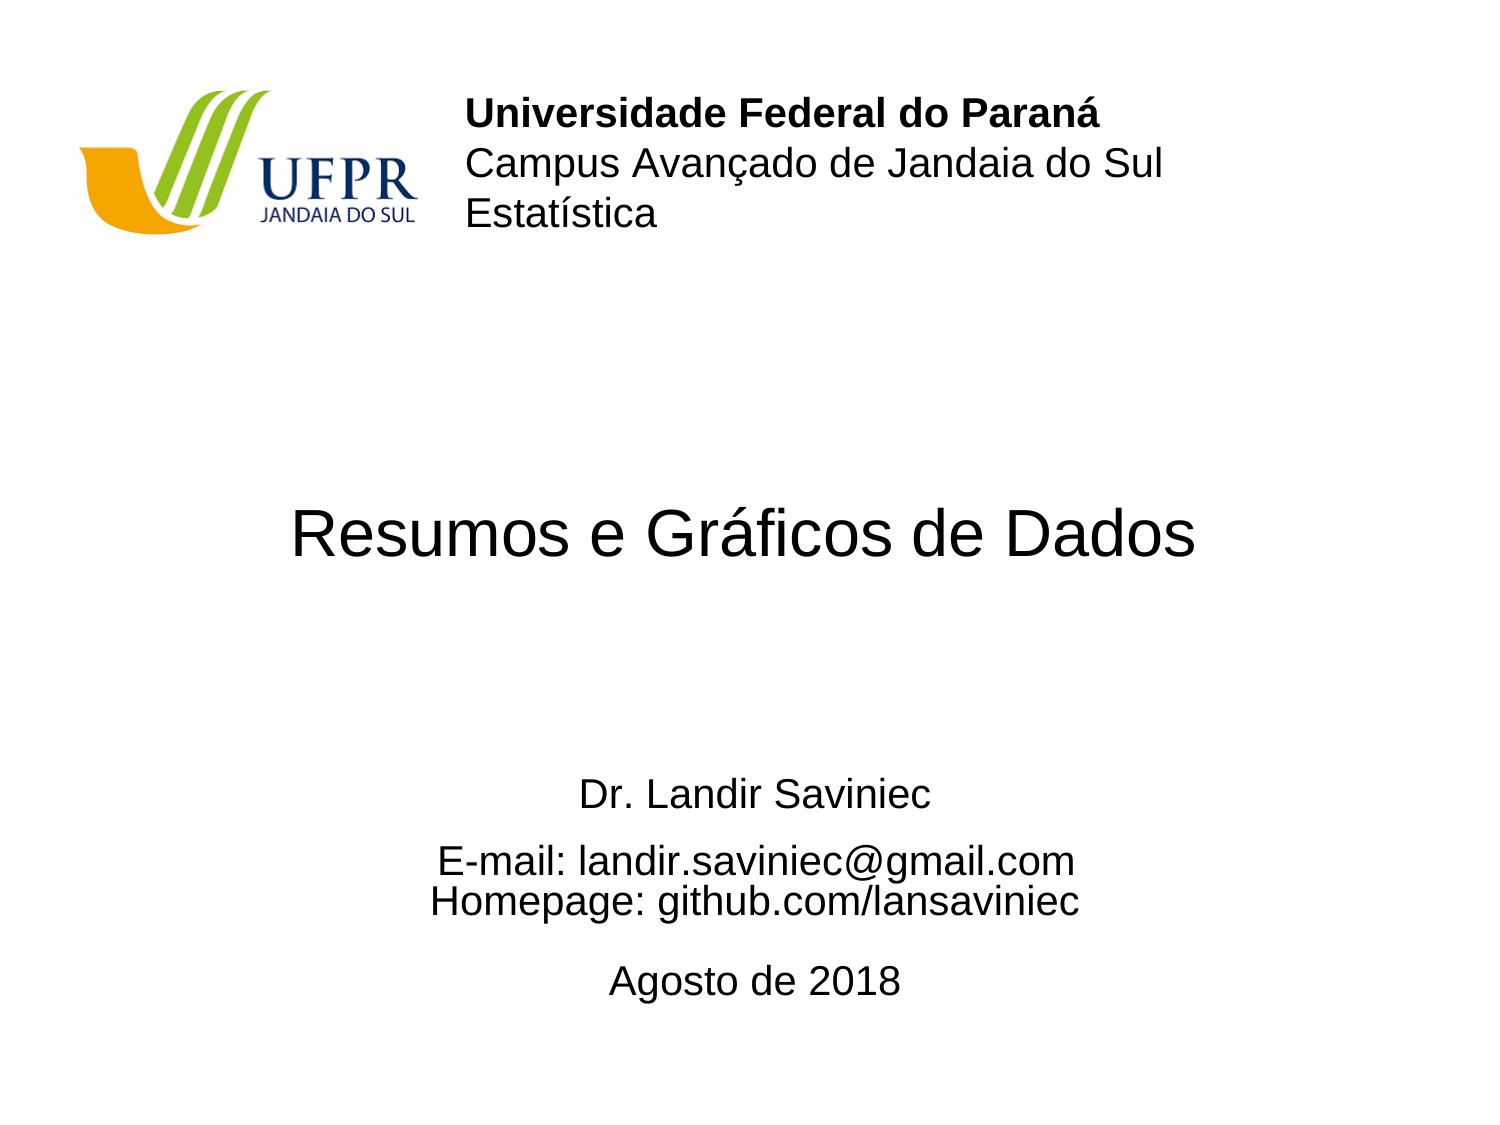

Universidade Federal do Paraná
Campus Avançado de Jandaia do Sul
Estatística
# Resumos e Gráficos de Dados
Dr. Landir Saviniec
E-mail: landir.saviniec@gmail.com
Homepage: github.com/lansaviniec
Agosto de 2018